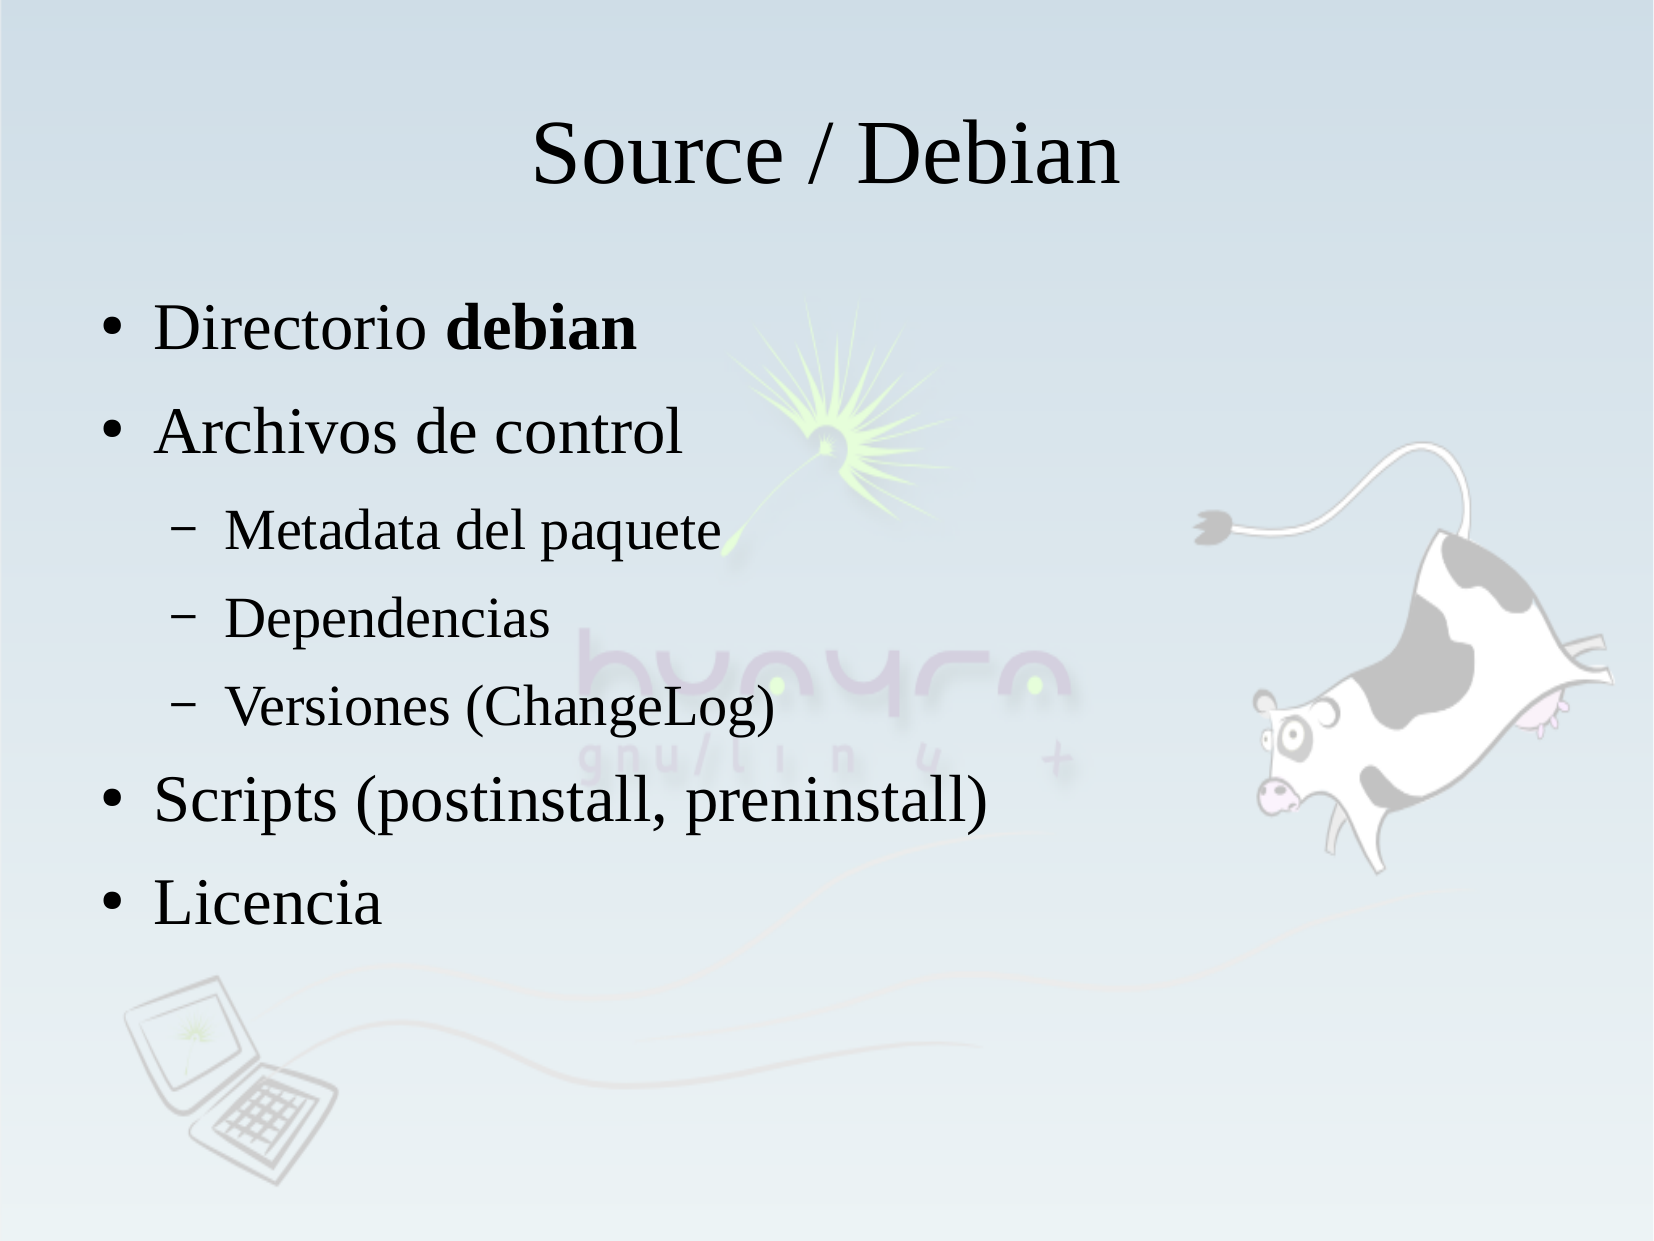

# Source / Debian
Directorio debian
Archivos de control
Metadata del paquete
Dependencias
Versiones (ChangeLog)
Scripts (postinstall, preninstall)
Licencia